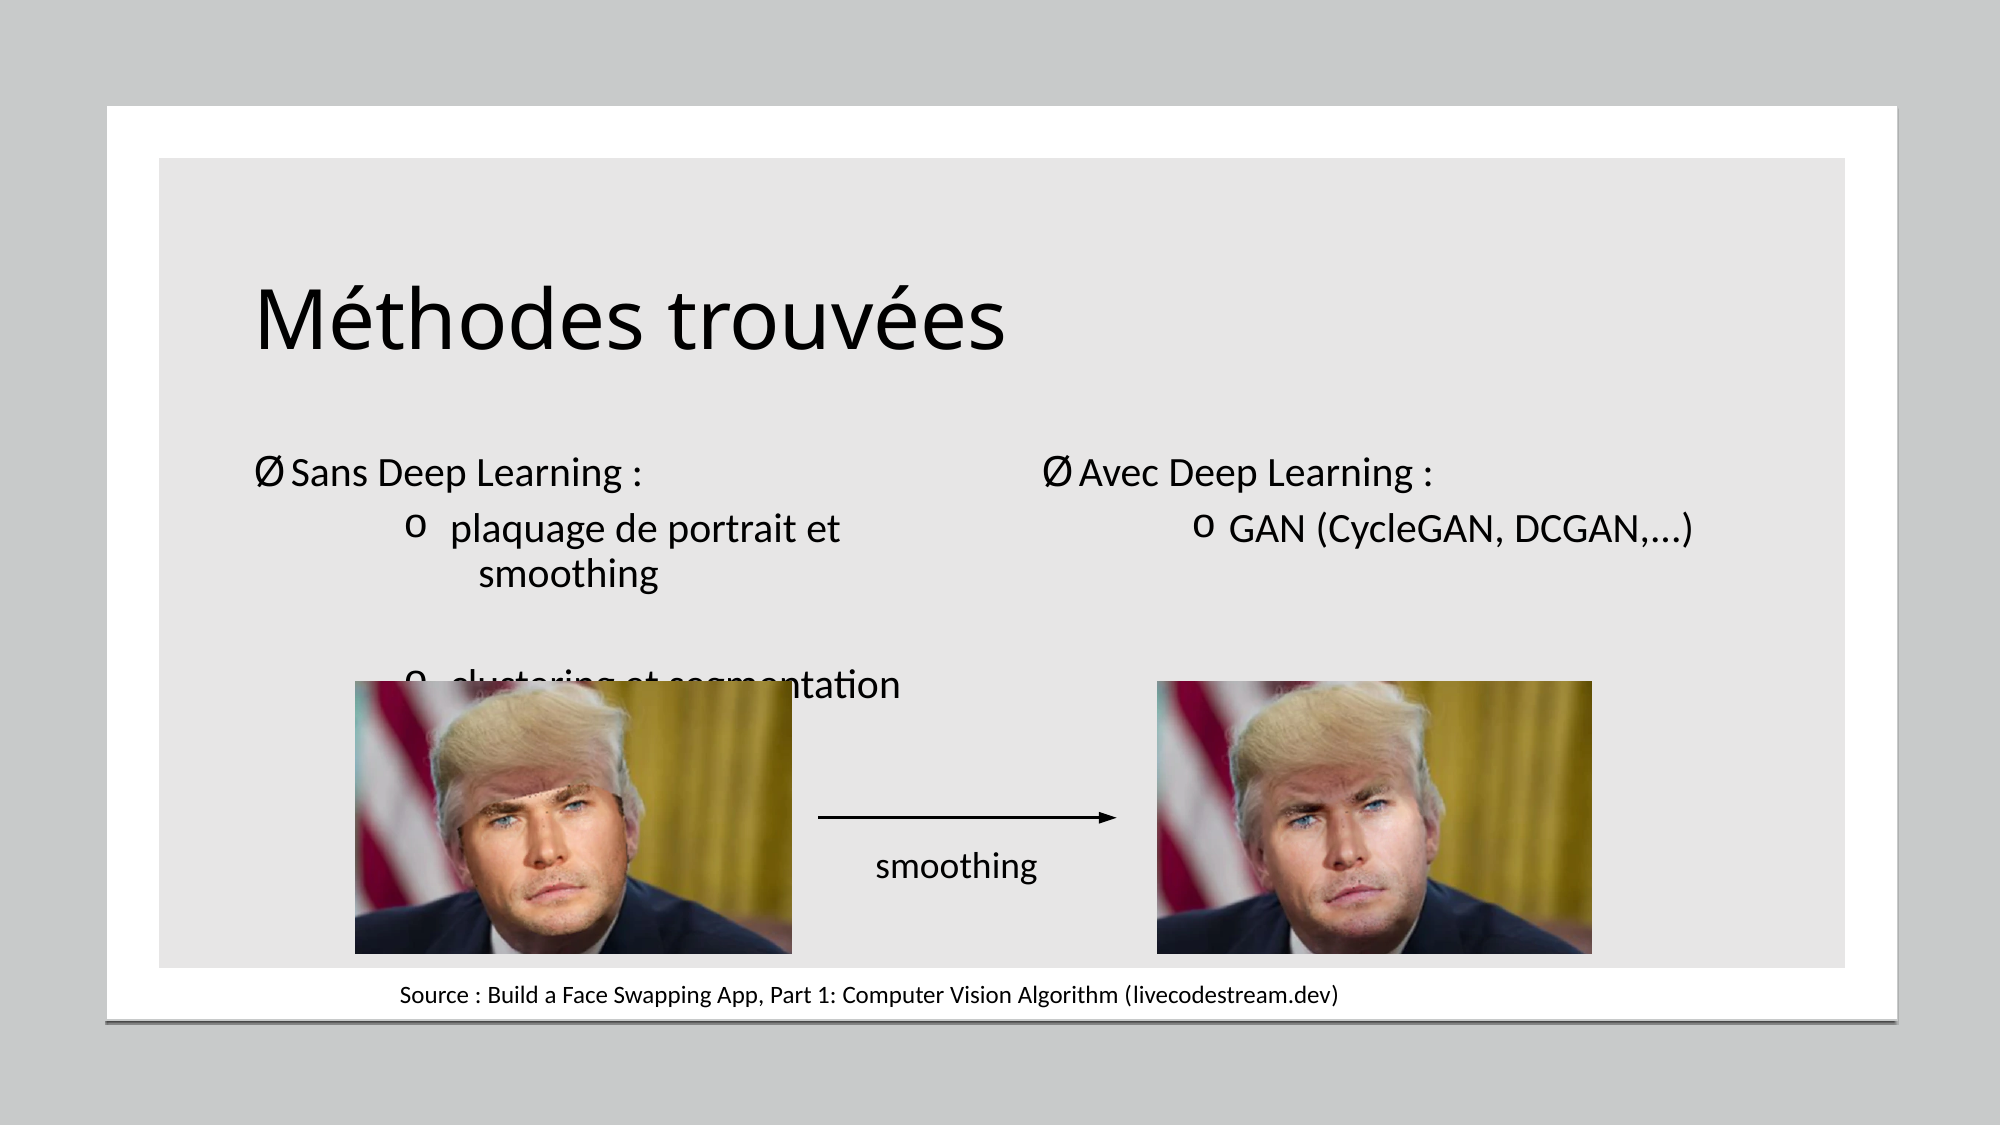

# Méthodes trouvées
Sans Deep Learning :
 plaquage de portrait et smoothing
 clustering et segmentation
Avec Deep Learning :
GAN (CycleGAN, DCGAN,...)
smoothing
Source : Build a Face Swapping App, Part 1: Computer Vision Algorithm (livecodestream.dev)